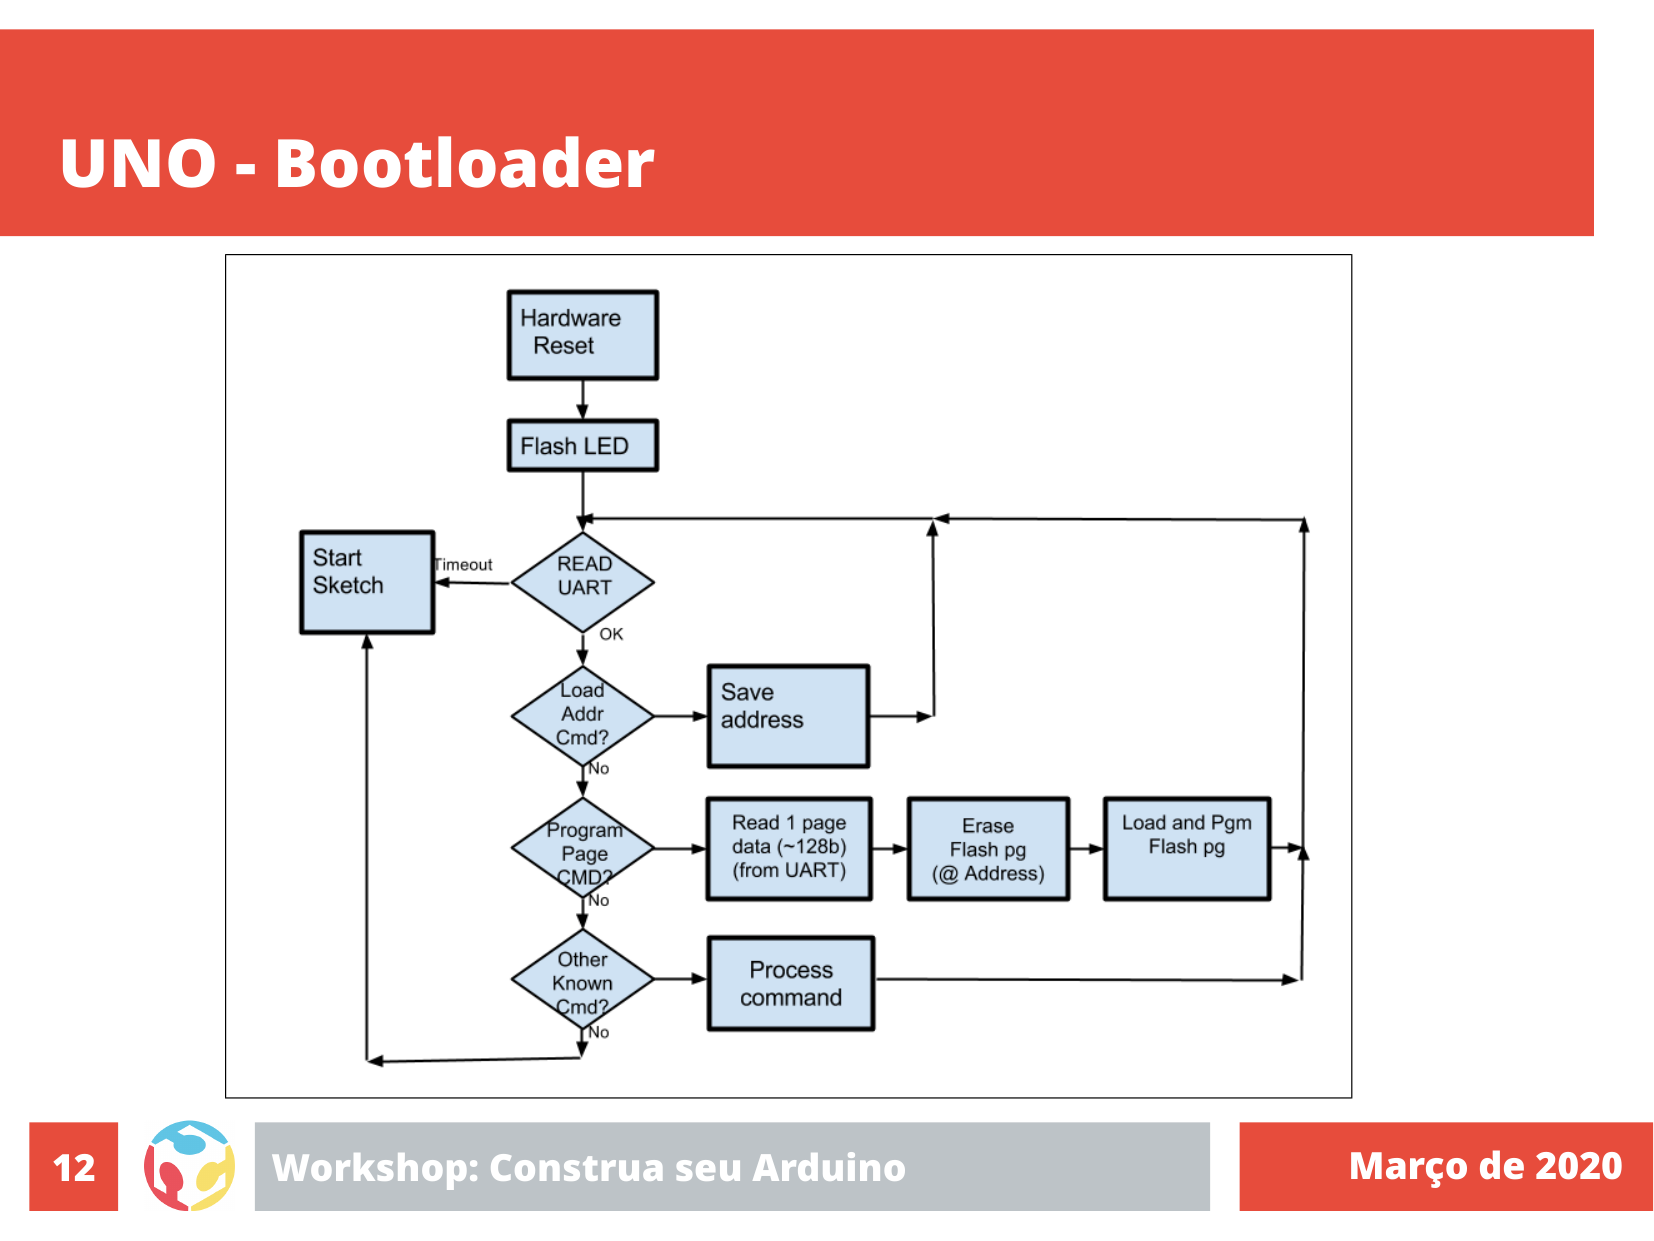

# UNO - Bootloader
12
Workshop: Construa seu Arduino
Março de 2020